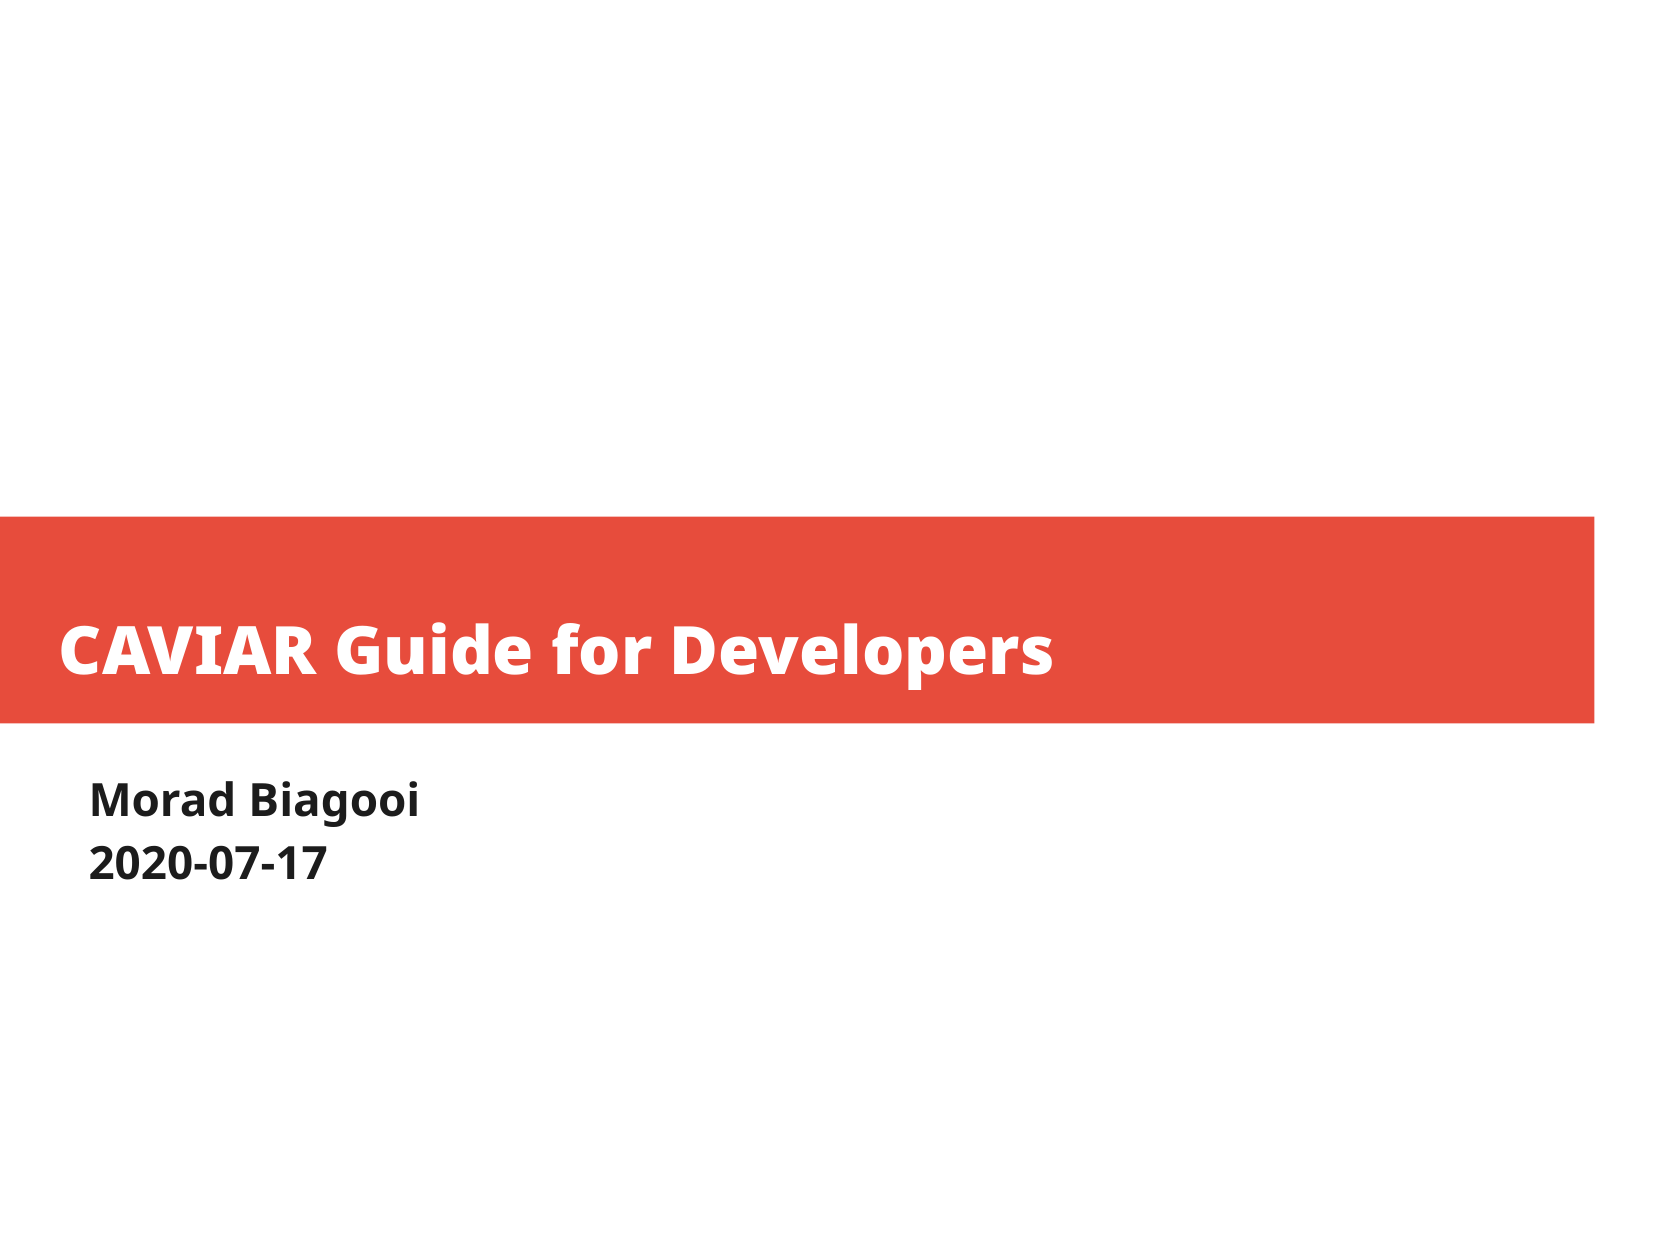

# CAVIAR Guide for Developers
Morad Biagooi
2020-07-17